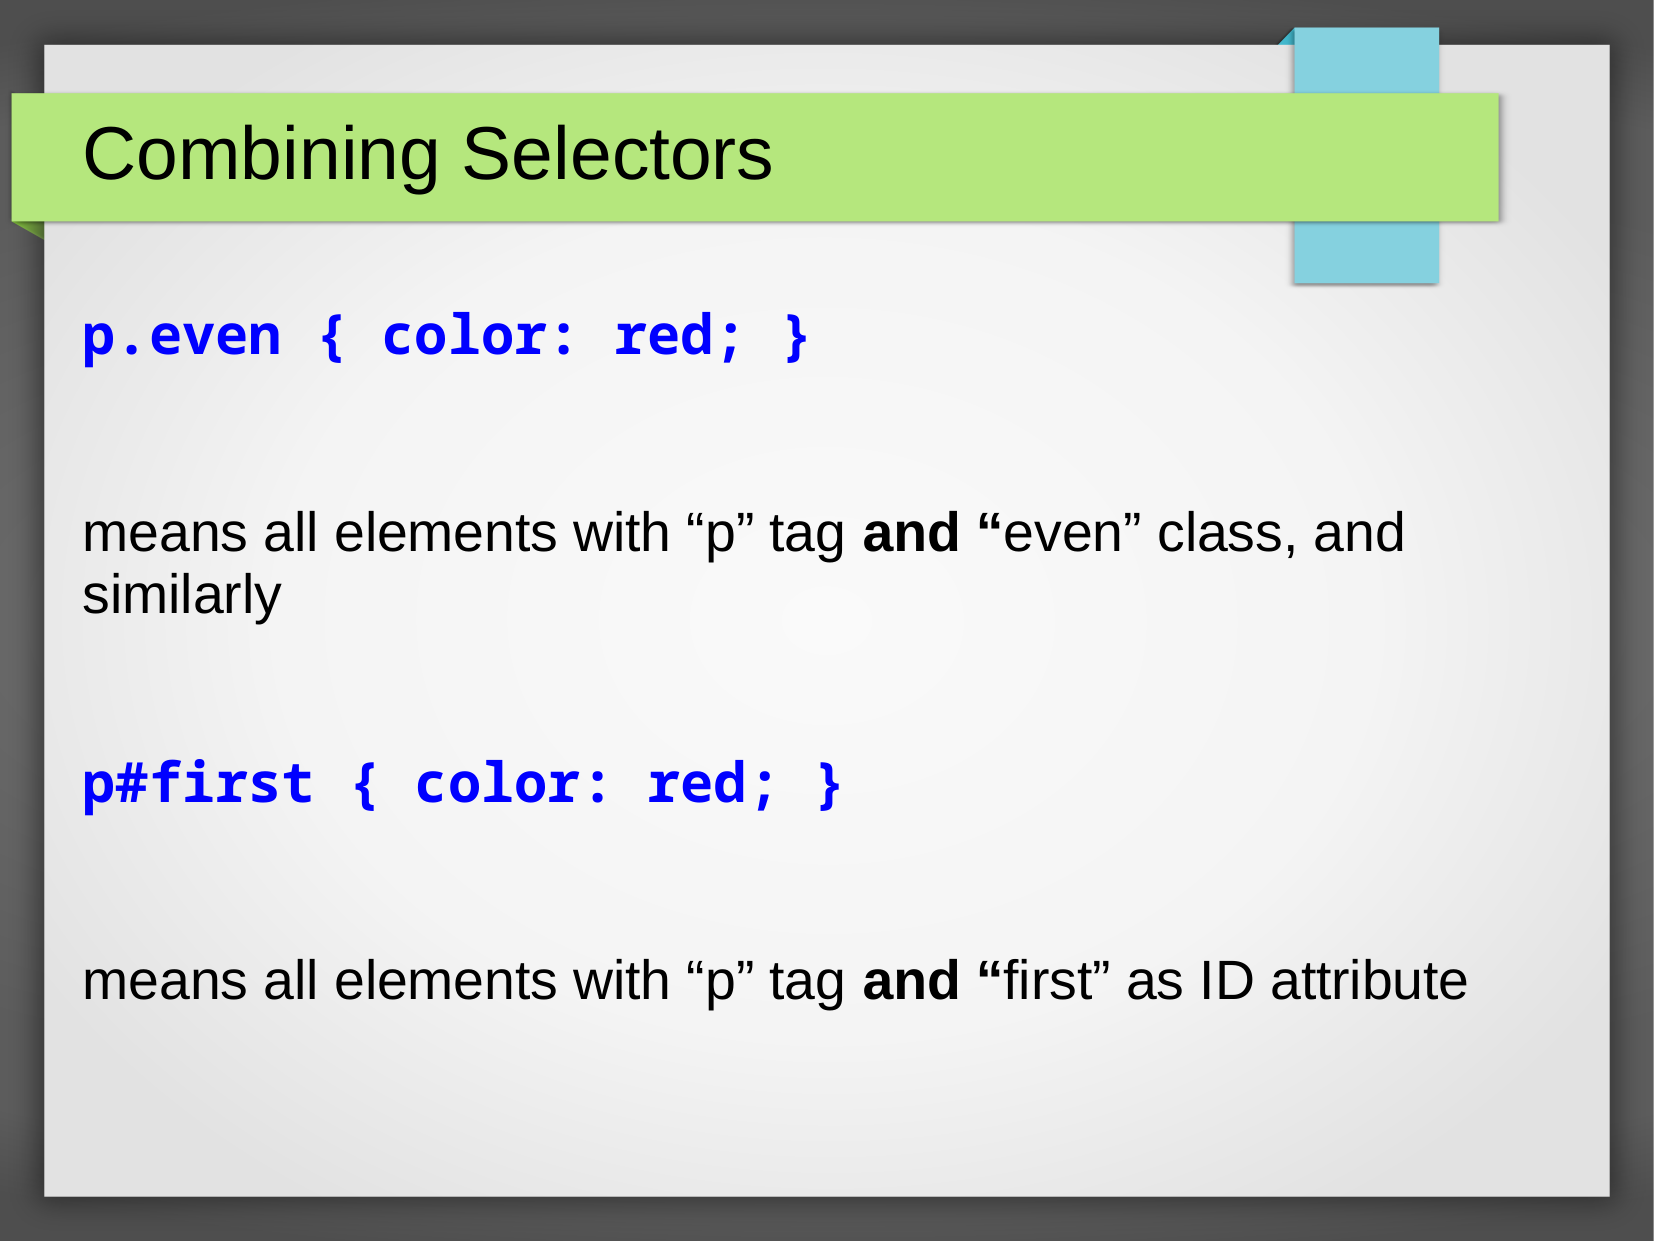

# Combining Selectors
p.even { color: red; }
means all elements with “p” tag and “even” class, and similarly
p#first { color: red; }
means all elements with “p” tag and “first” as ID attribute